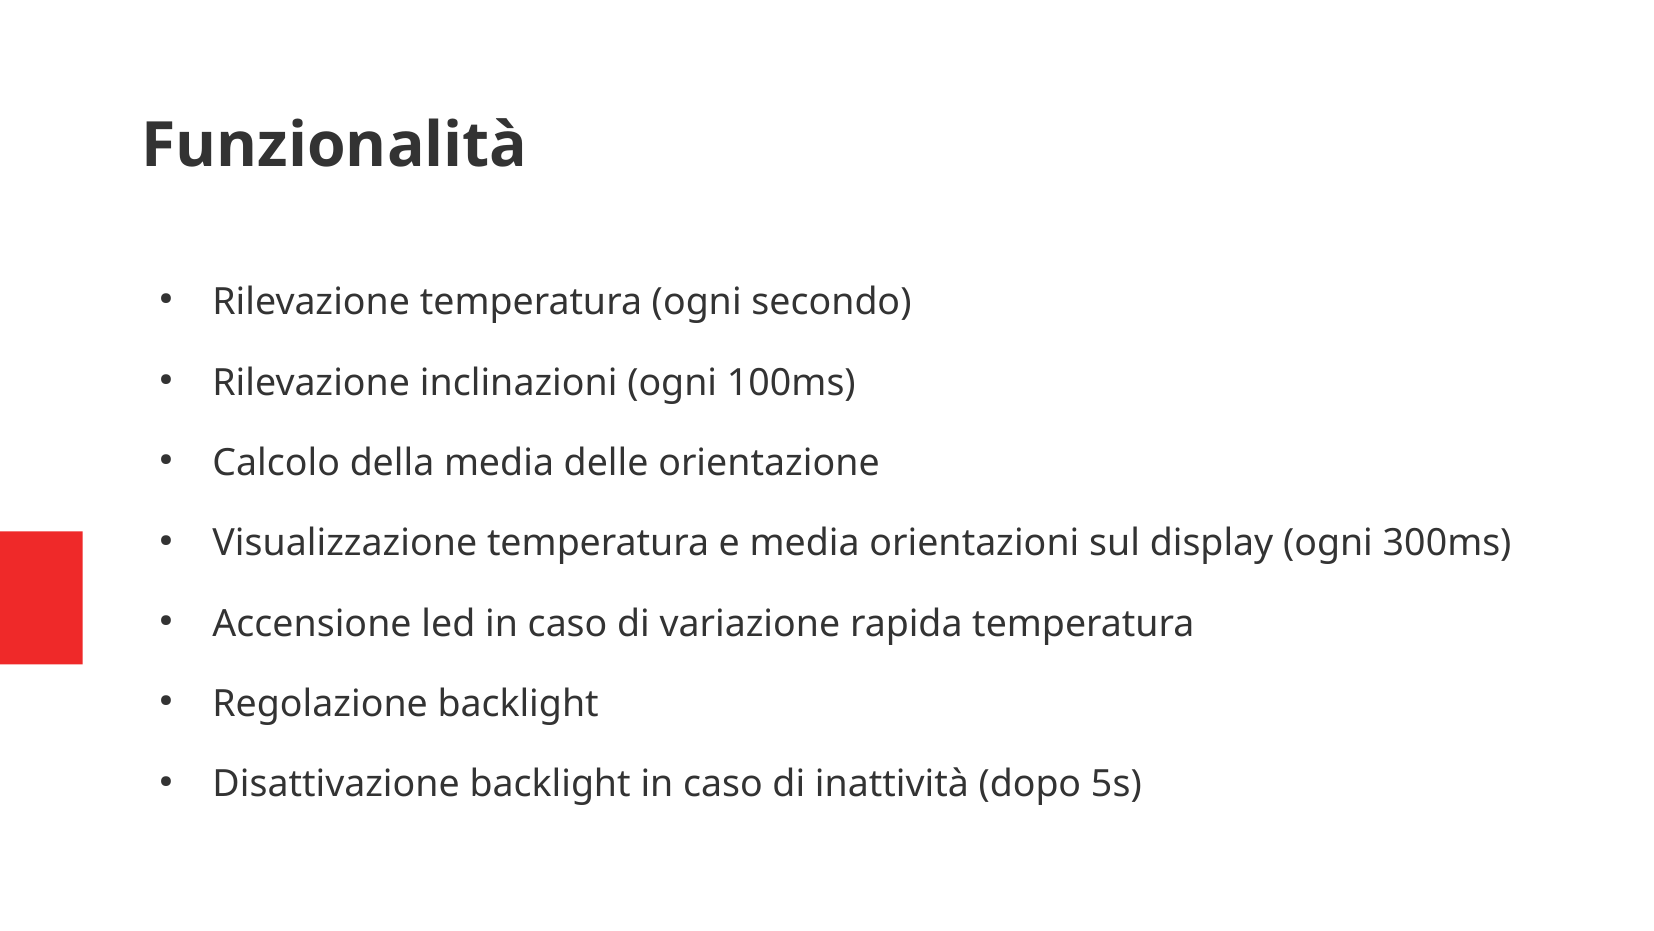

# Funzionalità
Rilevazione temperatura (ogni secondo)
Rilevazione inclinazioni (ogni 100ms)
Calcolo della media delle orientazione
Visualizzazione temperatura e media orientazioni sul display (ogni 300ms)
Accensione led in caso di variazione rapida temperatura
Regolazione backlight
Disattivazione backlight in caso di inattività (dopo 5s)